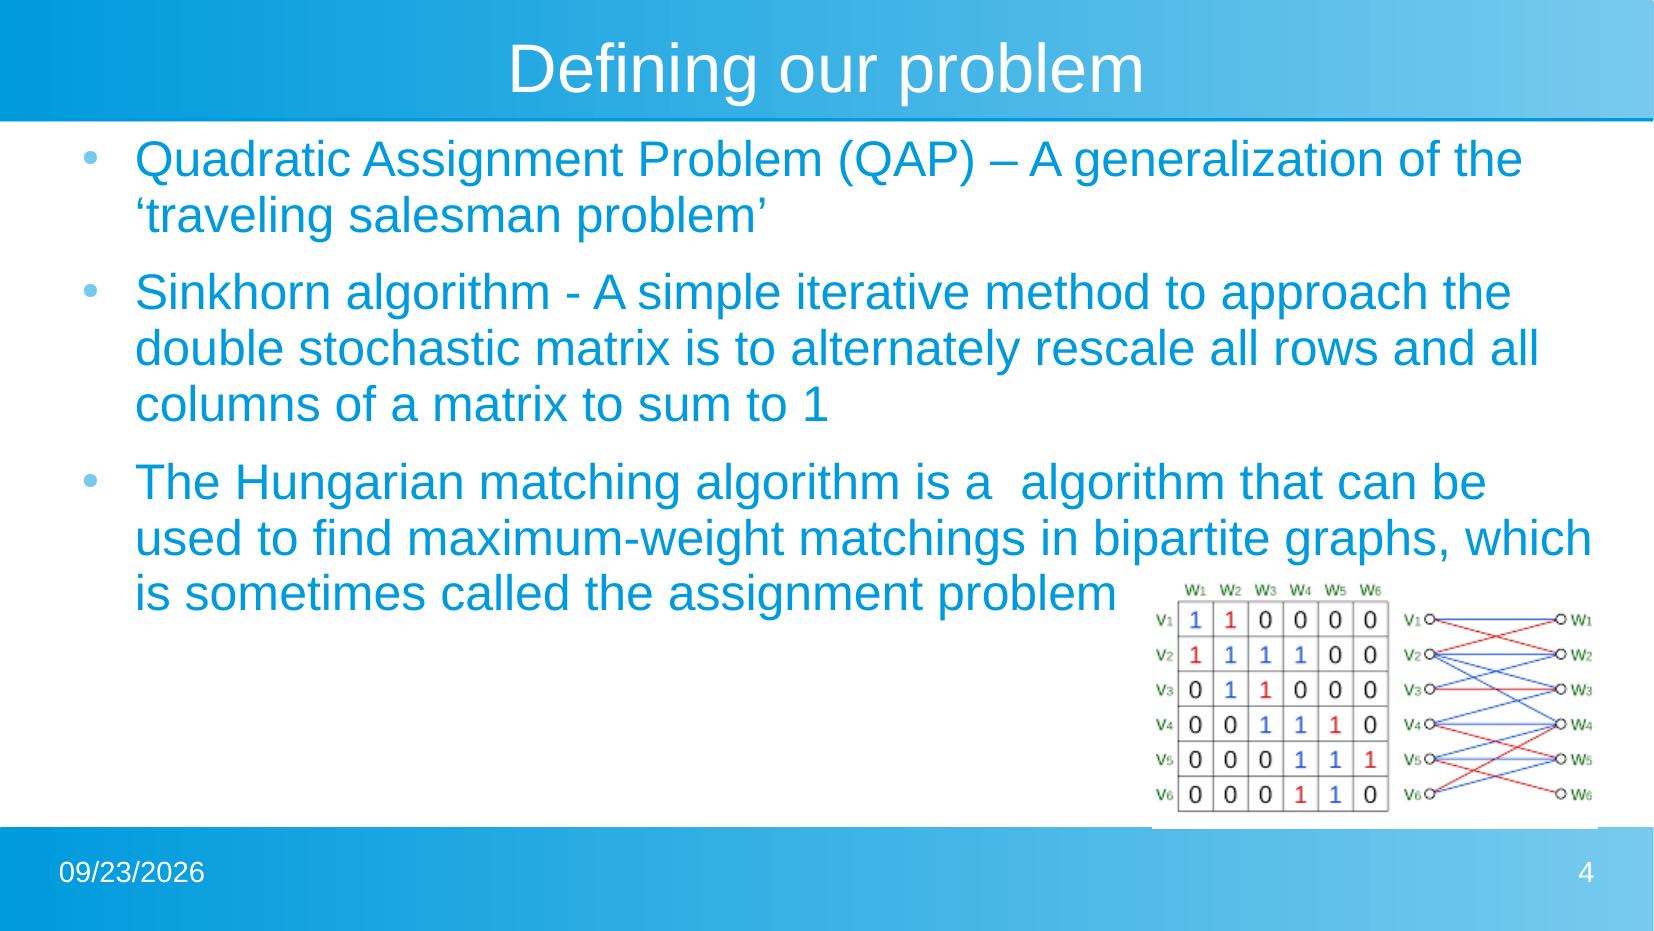

# Defining our problem
Quadratic Assignment Problem (QAP) – A generalization of the ‘traveling salesman problem’
Sinkhorn algorithm - A simple iterative method to approach the double stochastic matrix is to alternately rescale all rows and all columns of a matrix to sum to 1
The Hungarian matching algorithm is a algorithm that can be used to find maximum-weight matchings in bipartite graphs, which is sometimes called the assignment problem
4